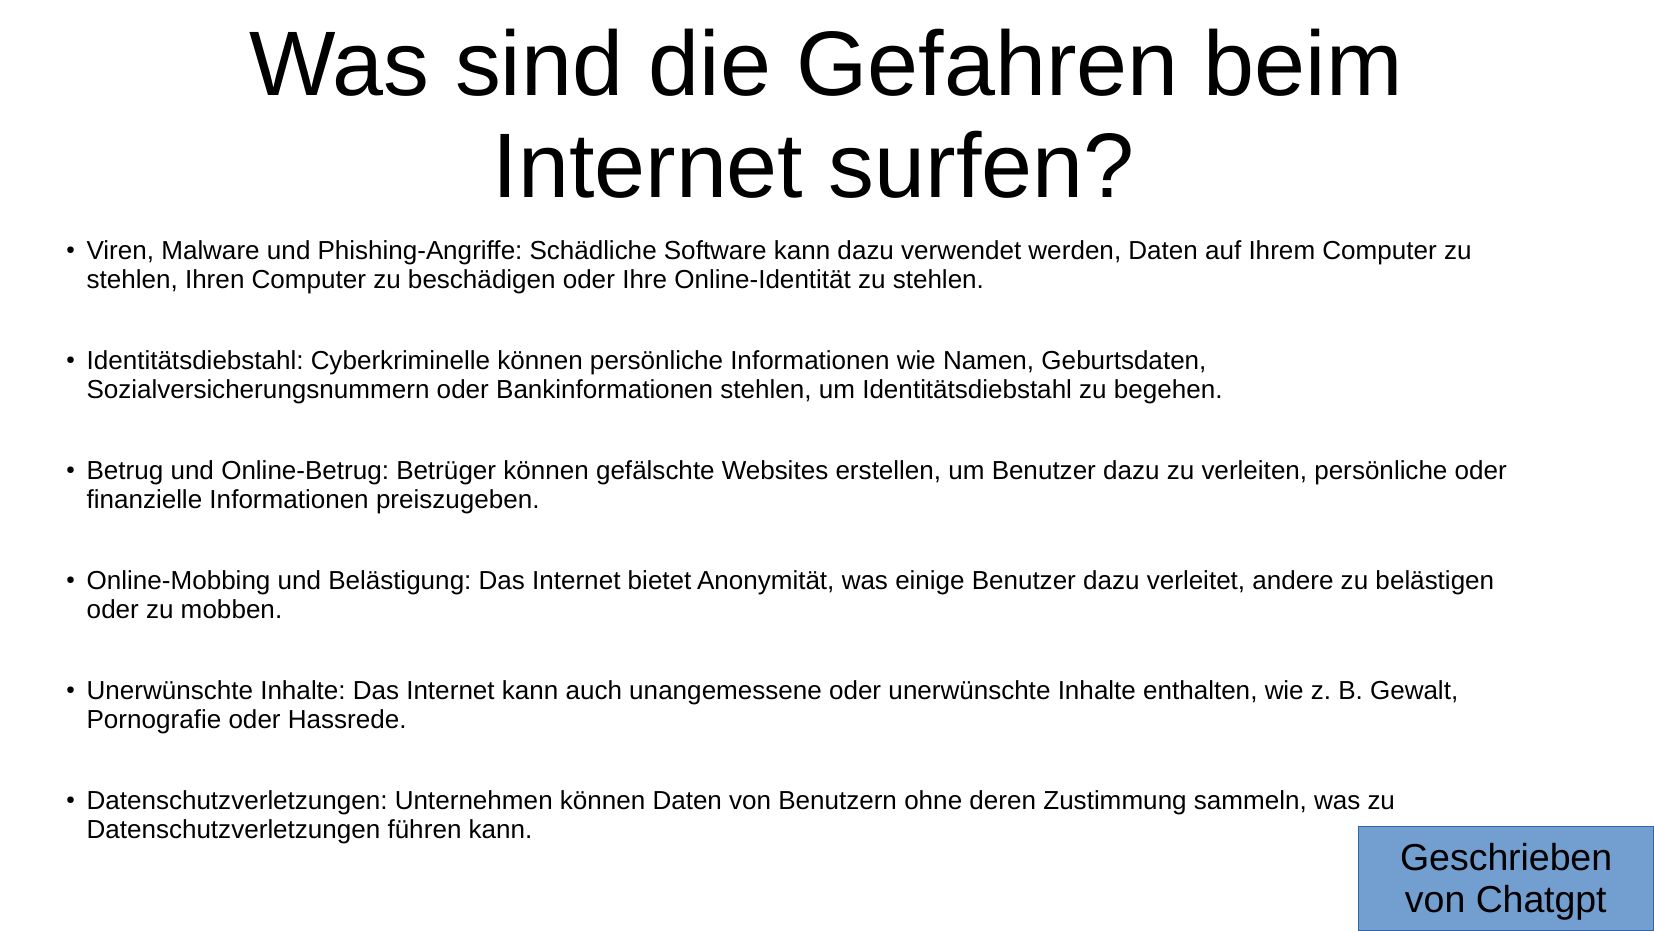

Was sind die Gefahren beim Internet surfen?
# Viren, Malware und Phishing-Angriffe: Schädliche Software kann dazu verwendet werden, Daten auf Ihrem Computer zu stehlen, Ihren Computer zu beschädigen oder Ihre Online-Identität zu stehlen.
Identitätsdiebstahl: Cyberkriminelle können persönliche Informationen wie Namen, Geburtsdaten, Sozialversicherungsnummern oder Bankinformationen stehlen, um Identitätsdiebstahl zu begehen.
Betrug und Online-Betrug: Betrüger können gefälschte Websites erstellen, um Benutzer dazu zu verleiten, persönliche oder finanzielle Informationen preiszugeben.
Online-Mobbing und Belästigung: Das Internet bietet Anonymität, was einige Benutzer dazu verleitet, andere zu belästigen oder zu mobben.
Unerwünschte Inhalte: Das Internet kann auch unangemessene oder unerwünschte Inhalte enthalten, wie z. B. Gewalt, Pornografie oder Hassrede.
Datenschutzverletzungen: Unternehmen können Daten von Benutzern ohne deren Zustimmung sammeln, was zu Datenschutzverletzungen führen kann.
Geschrieben von Chatgpt